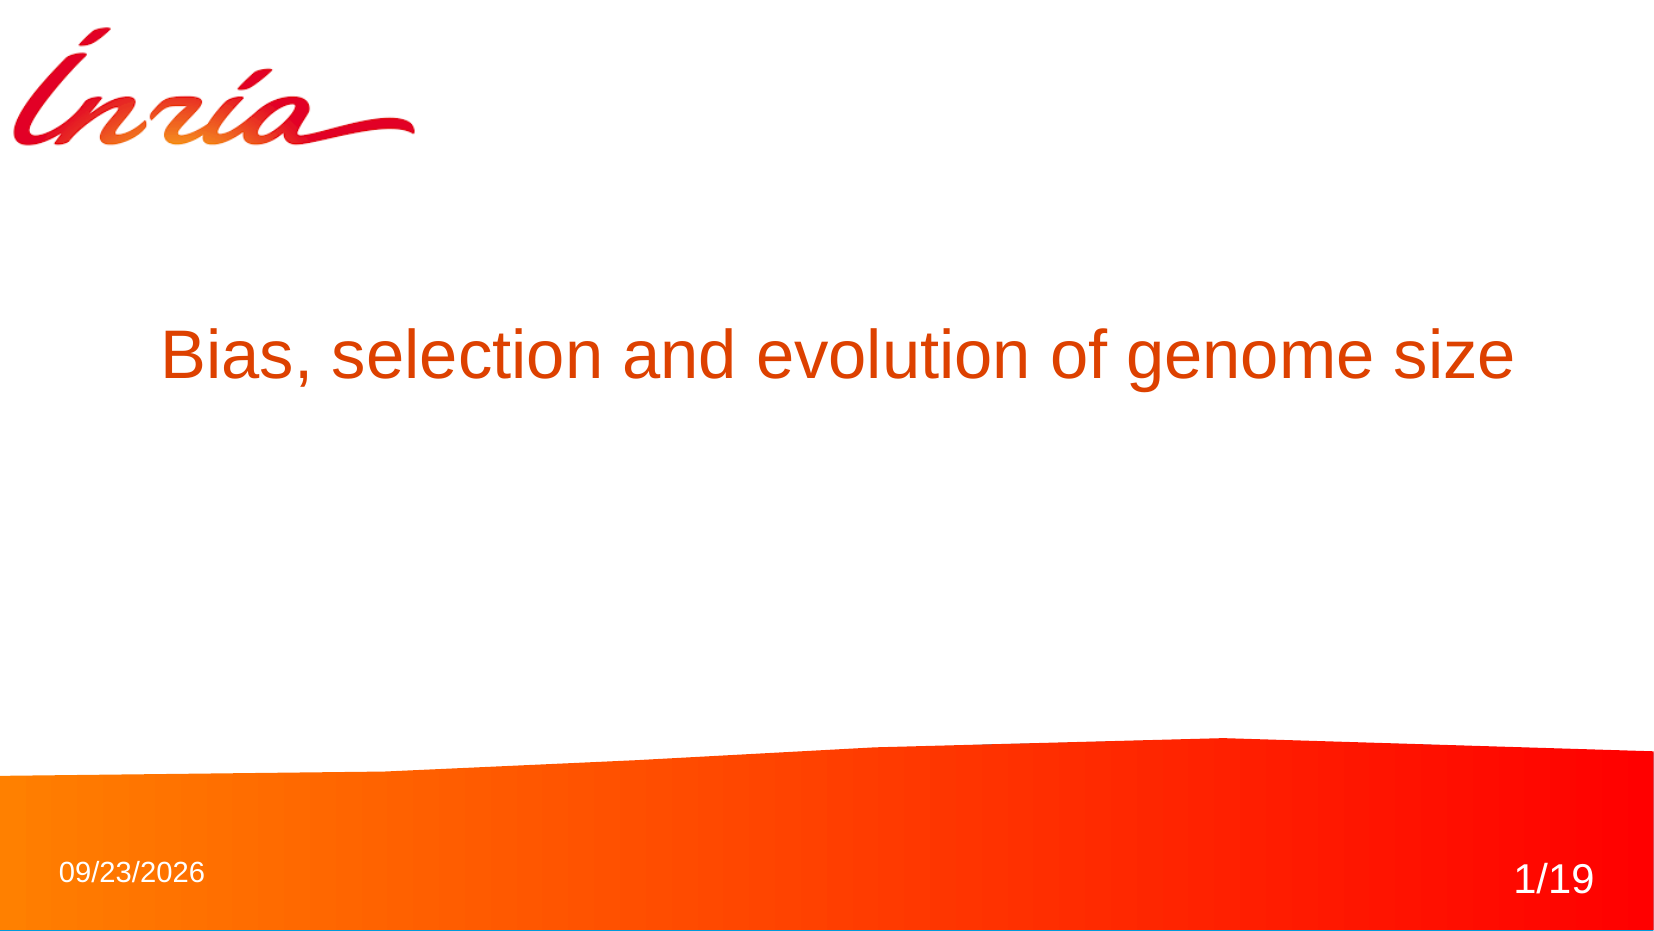

# Bias, selection and evolution of genome size